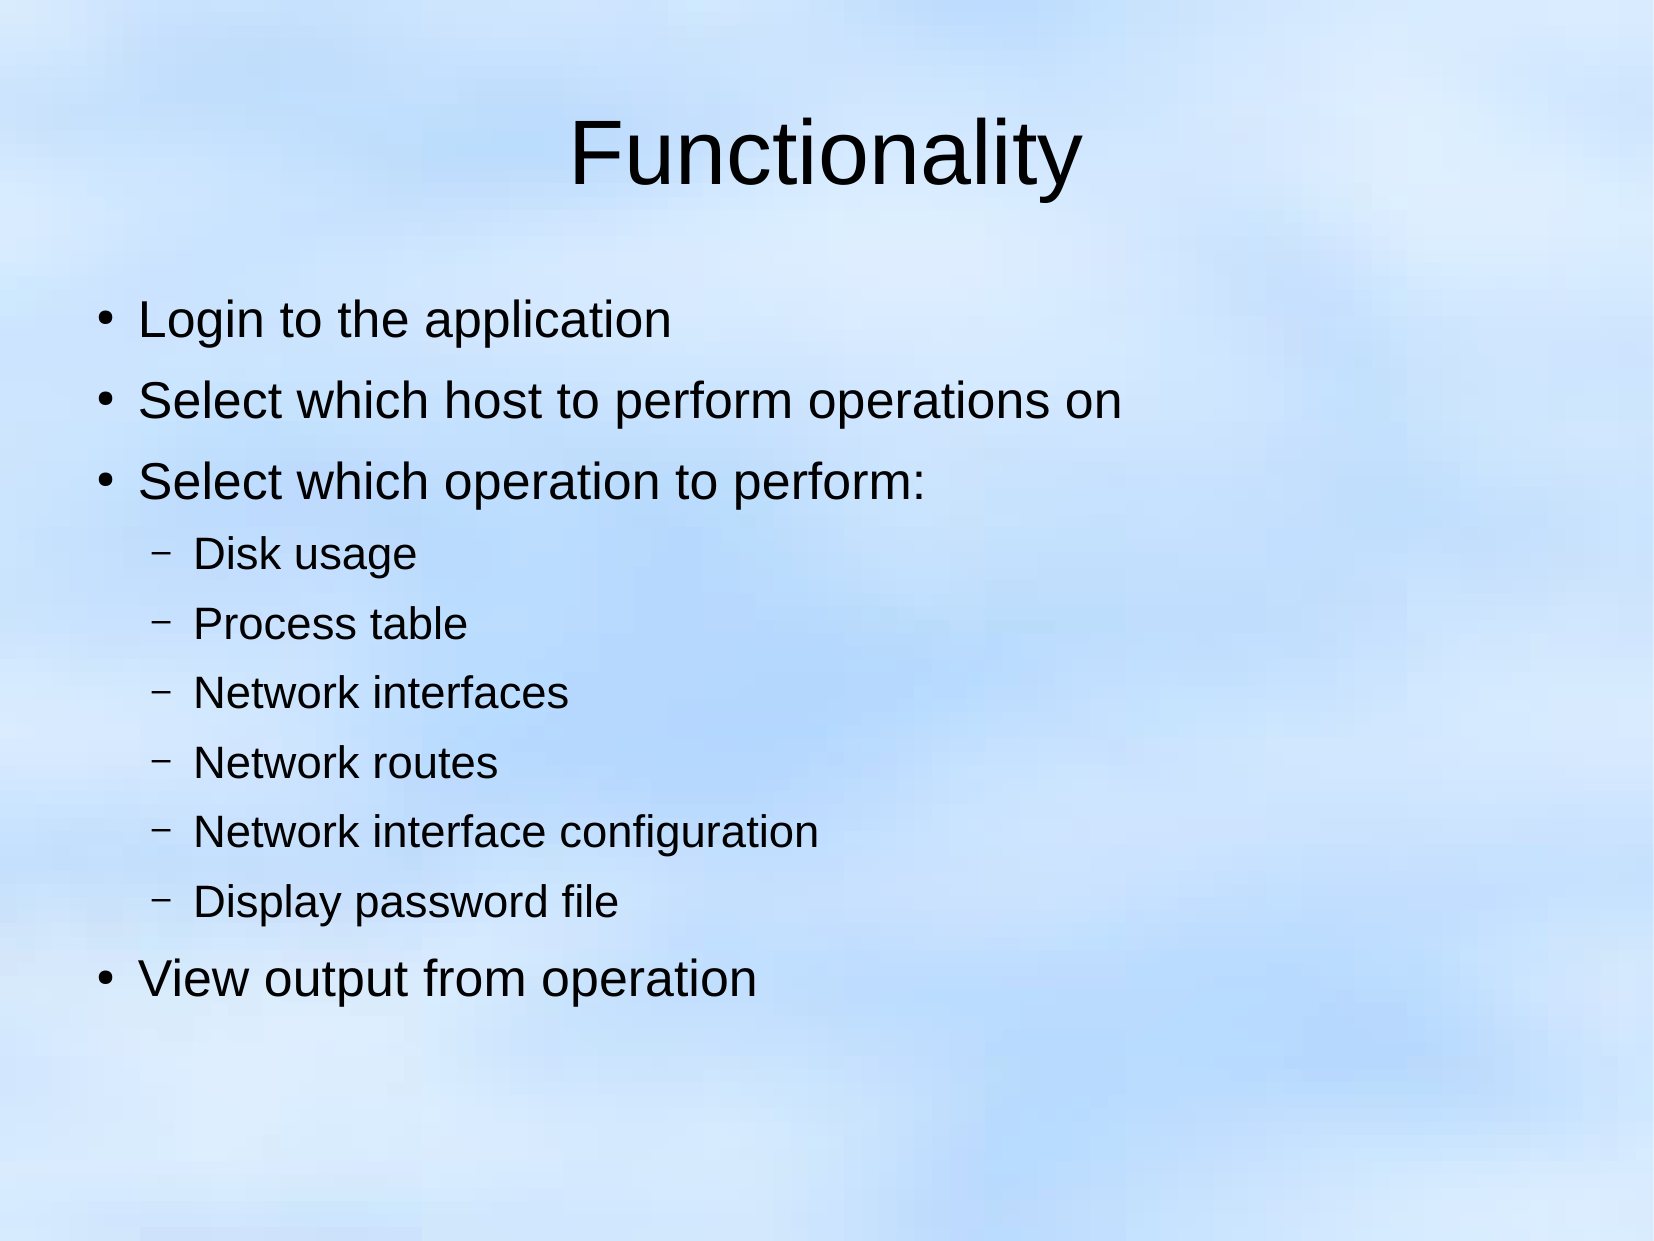

# Functionality
Login to the application
Select which host to perform operations on
Select which operation to perform:
Disk usage
Process table
Network interfaces
Network routes
Network interface configuration
Display password file
View output from operation